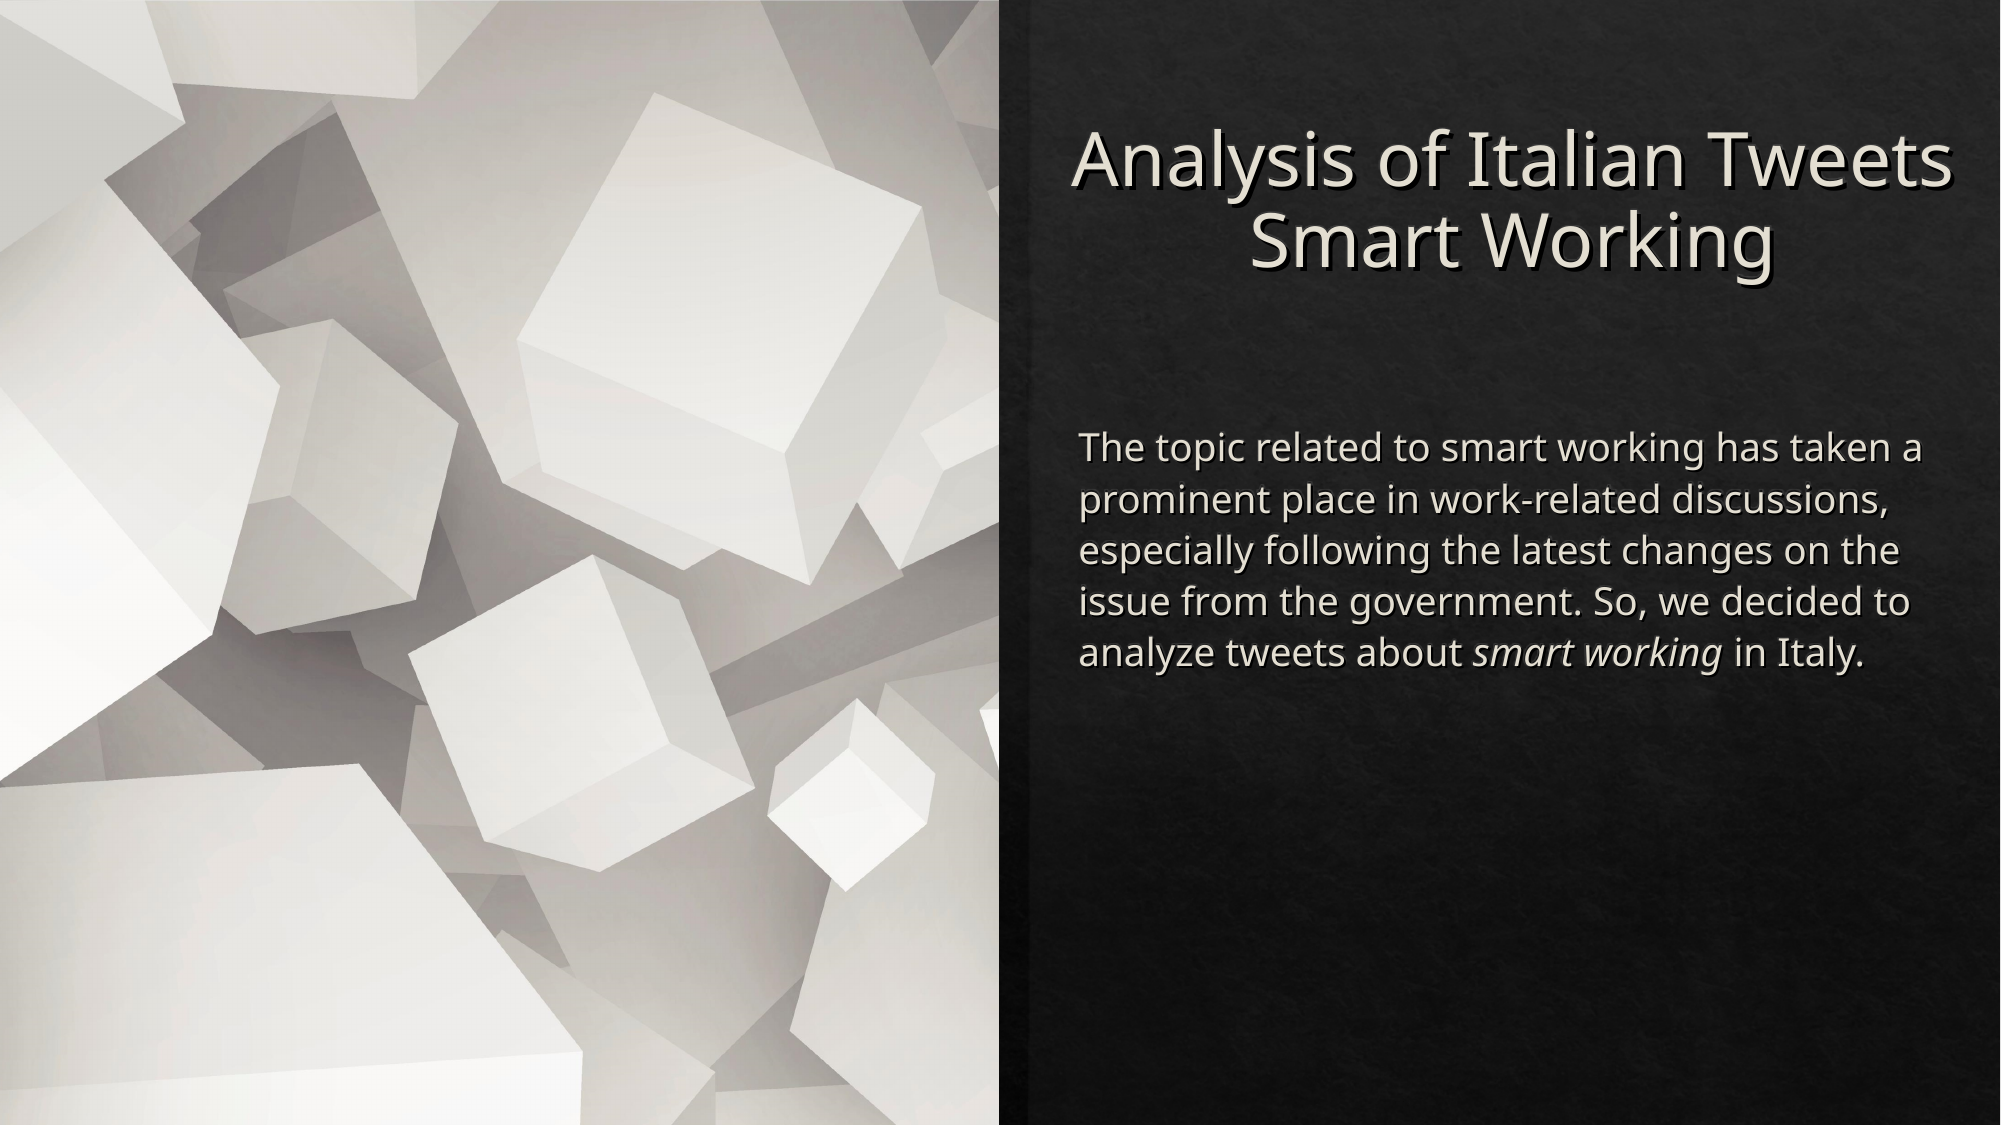

# Analysis of Italian Tweets Smart Working
The topic related to smart working has taken a prominent place in work-related discussions, especially following the latest changes on the issue from the government. So, we decided to analyze tweets about smart working in Italy.